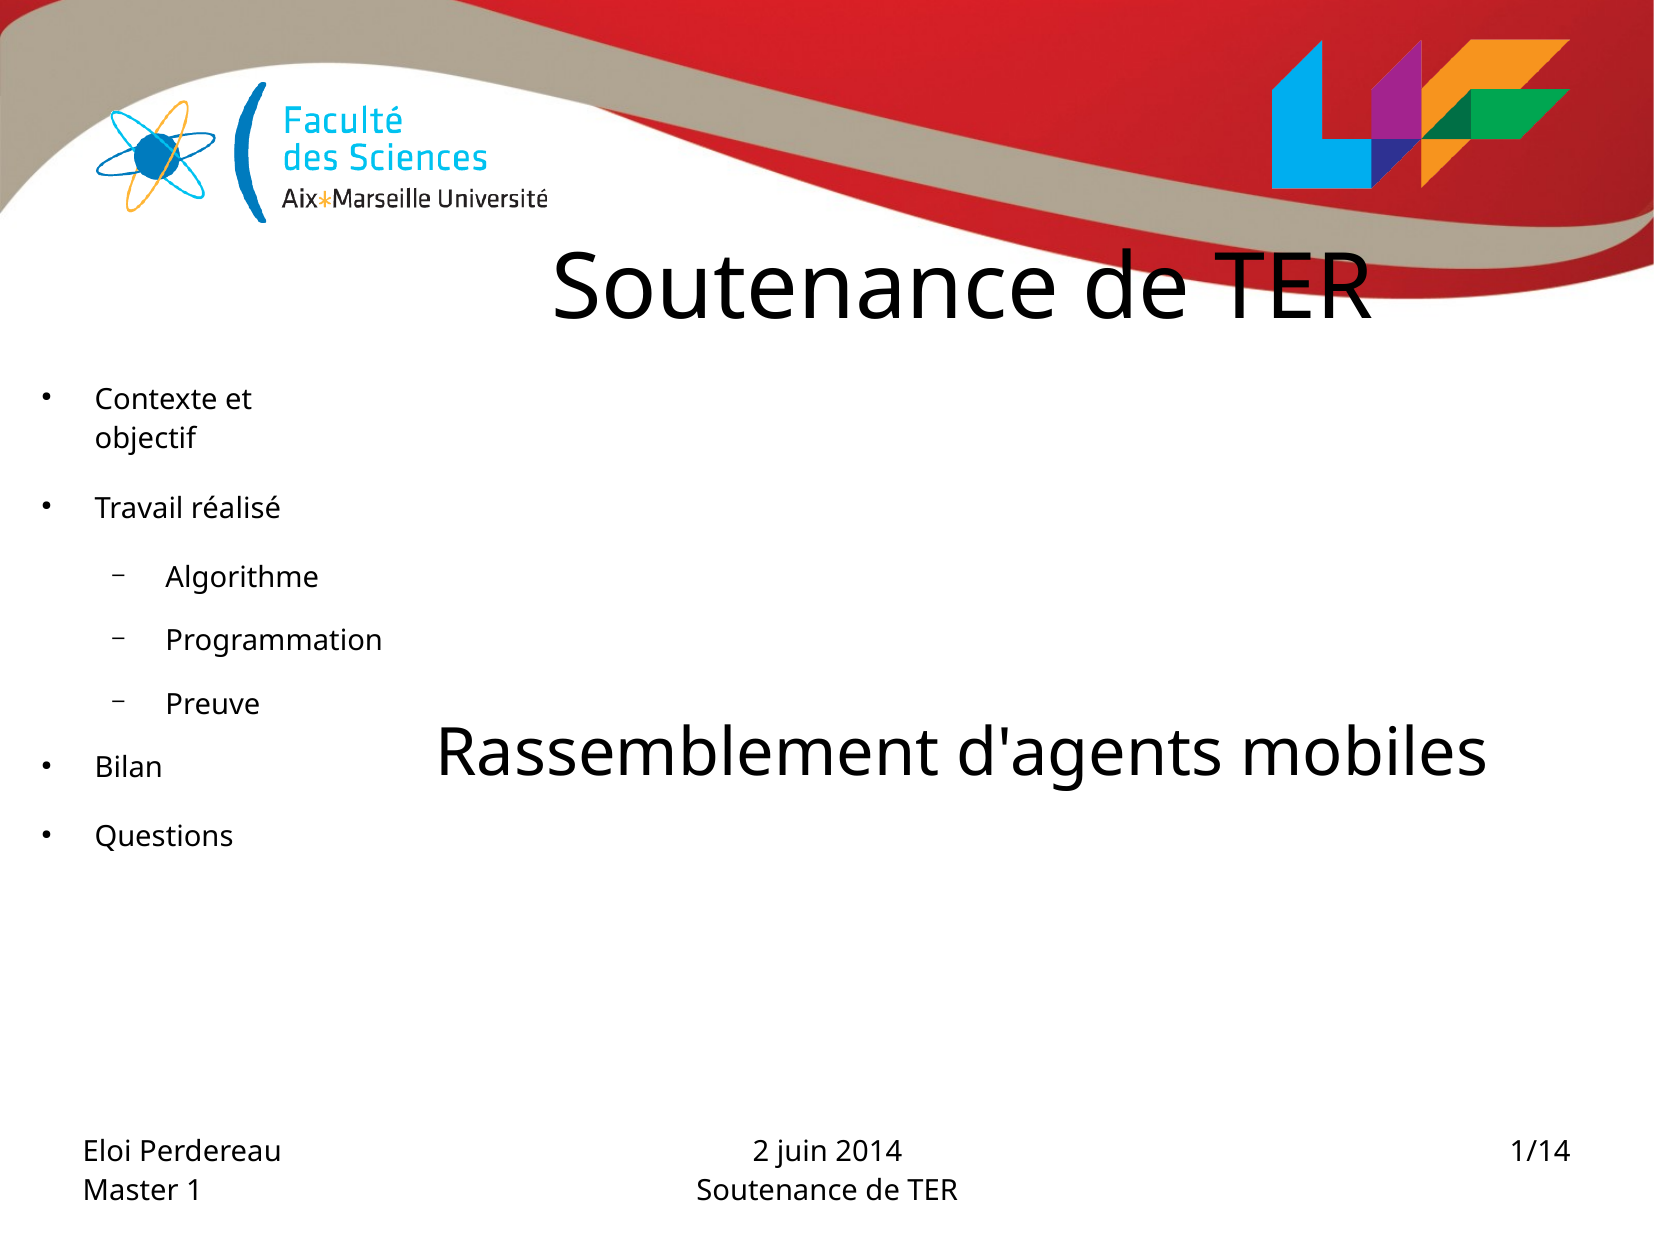

# Soutenance de TER
Contexte et
objectif
Travail réalisé
Algorithme
Programmation
Preuve
Bilan
Questions
Rassemblement d'agents mobiles
1